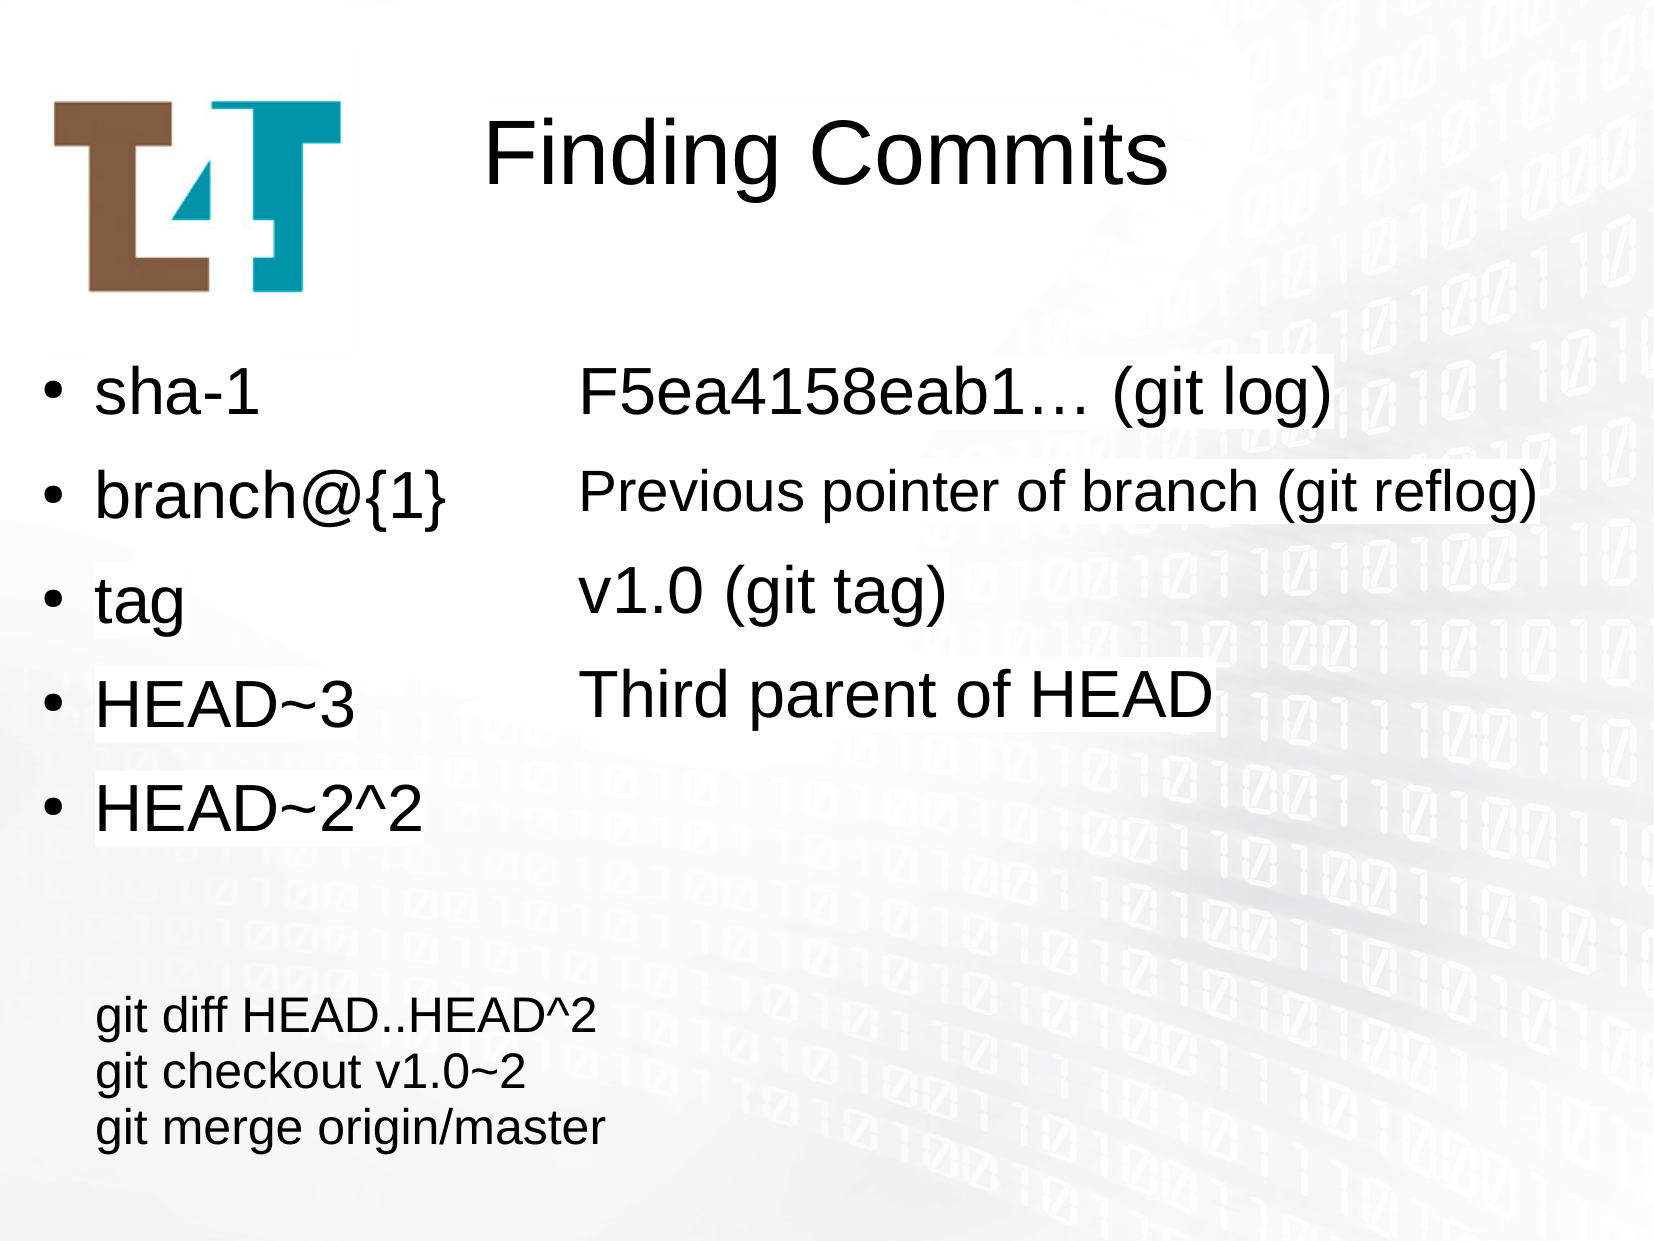

# Finding Commits
sha-1
branch@{1}
tag
HEAD~3
HEAD~2^2
F5ea4158eab1… (git log)
Previous pointer of branch (git reflog)
v1.0 (git tag)
Third parent of HEAD
git diff HEAD..HEAD^2
git checkout v1.0~2
git merge origin/master